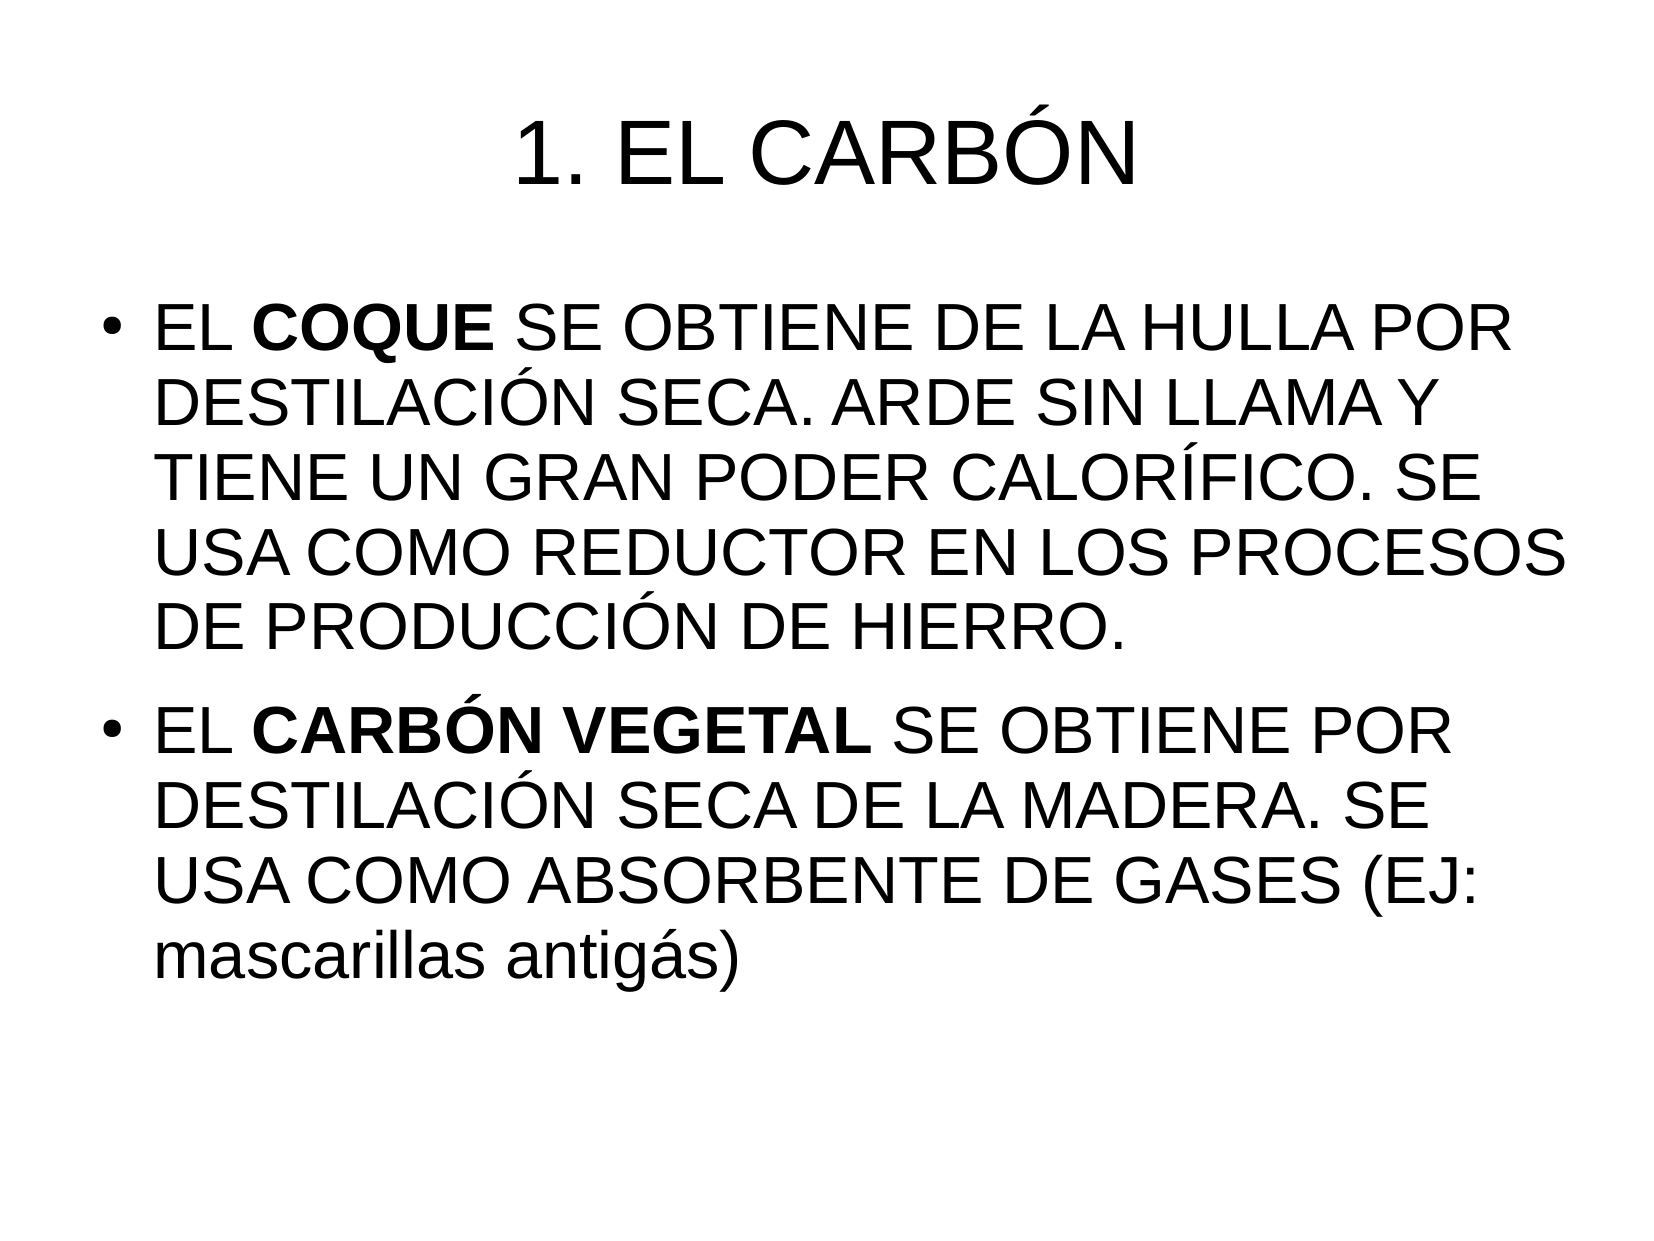

# 1. EL CARBÓN
EL COQUE SE OBTIENE DE LA HULLA POR DESTILACIÓN SECA. ARDE SIN LLAMA Y TIENE UN GRAN PODER CALORÍFICO. SE USA COMO REDUCTOR EN LOS PROCESOS DE PRODUCCIÓN DE HIERRO.
EL CARBÓN VEGETAL SE OBTIENE POR DESTILACIÓN SECA DE LA MADERA. SE USA COMO ABSORBENTE DE GASES (EJ: mascarillas antigás)